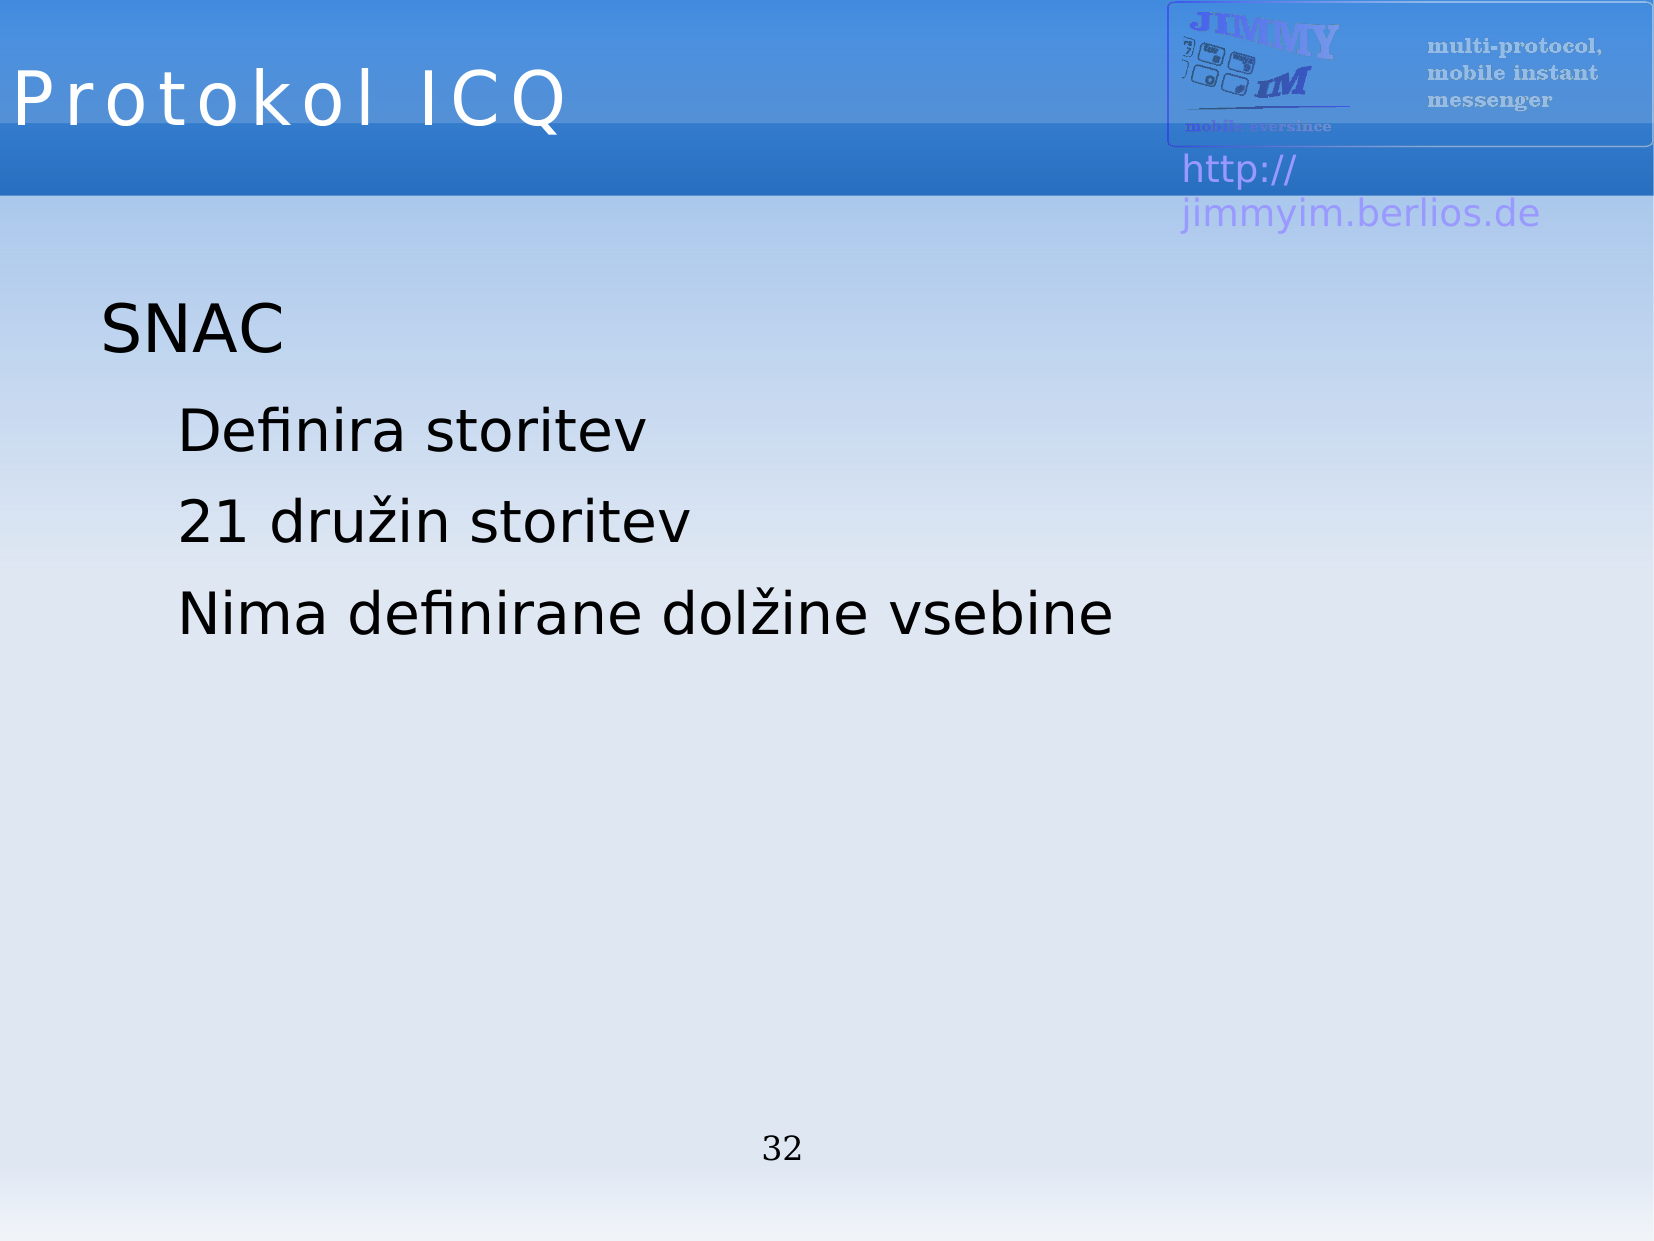

# Protokol ICQ
SNAC
Definira storitev
21 družin storitev
Nima definirane dolžine vsebine
32